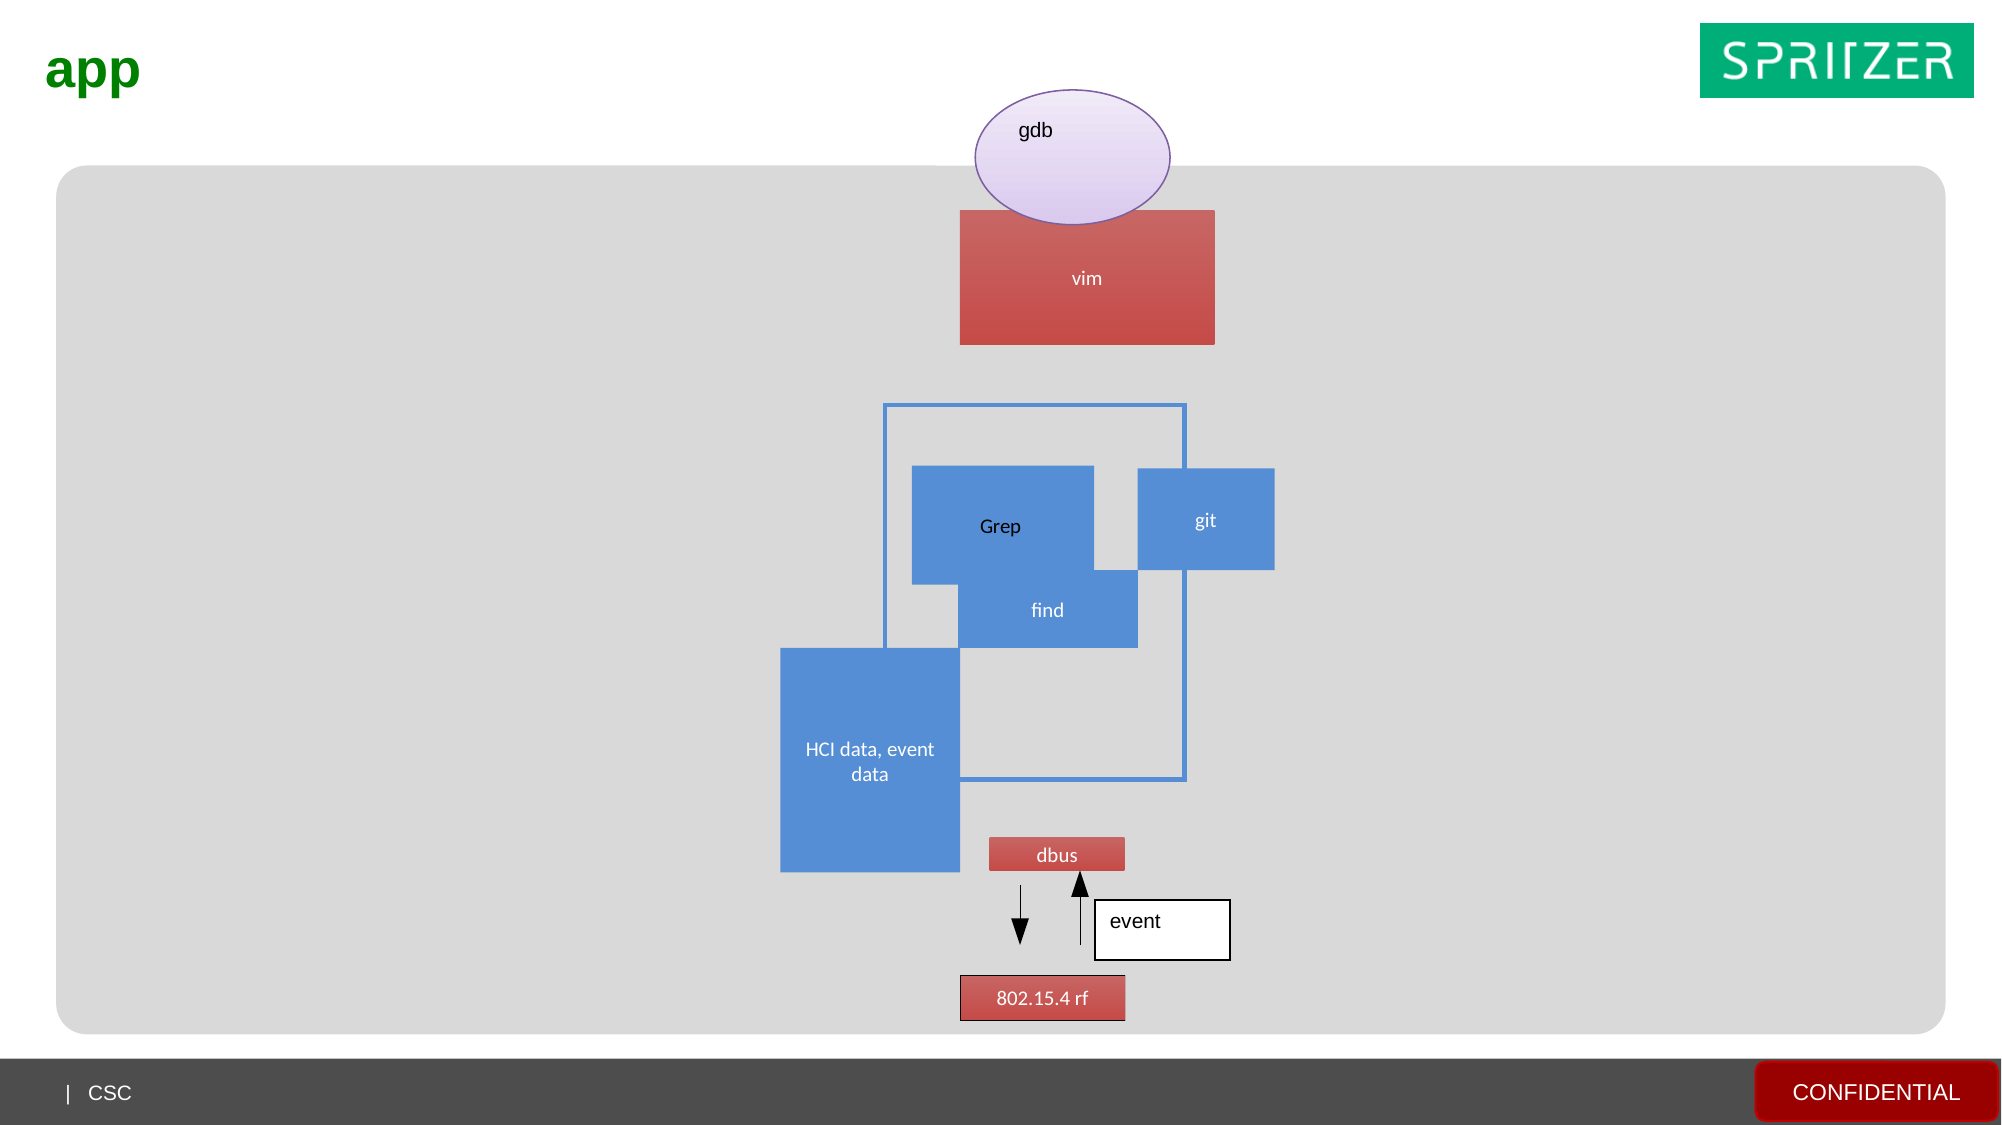

app
gdb
vim
Grep
git
find
HCI data, event data
dbus
event
802.15.4 rf